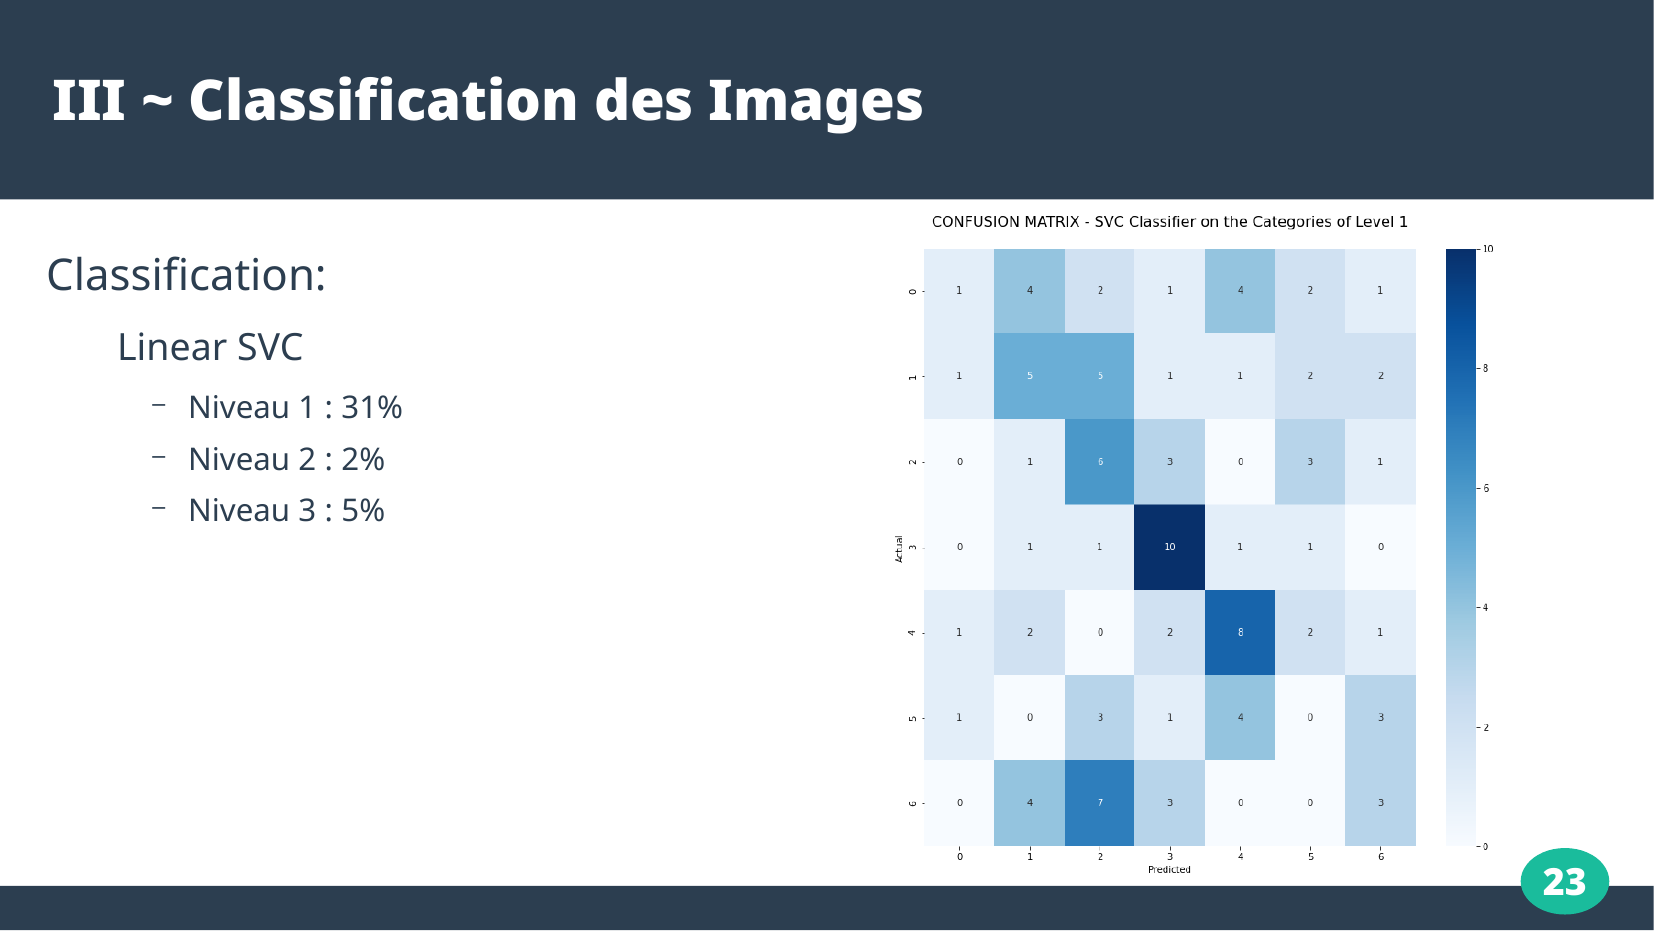

# III ~ Classification des Images
Classification:
Linear SVC
Niveau 1 : 31%
Niveau 2 : 2%
Niveau 3 : 5%
23